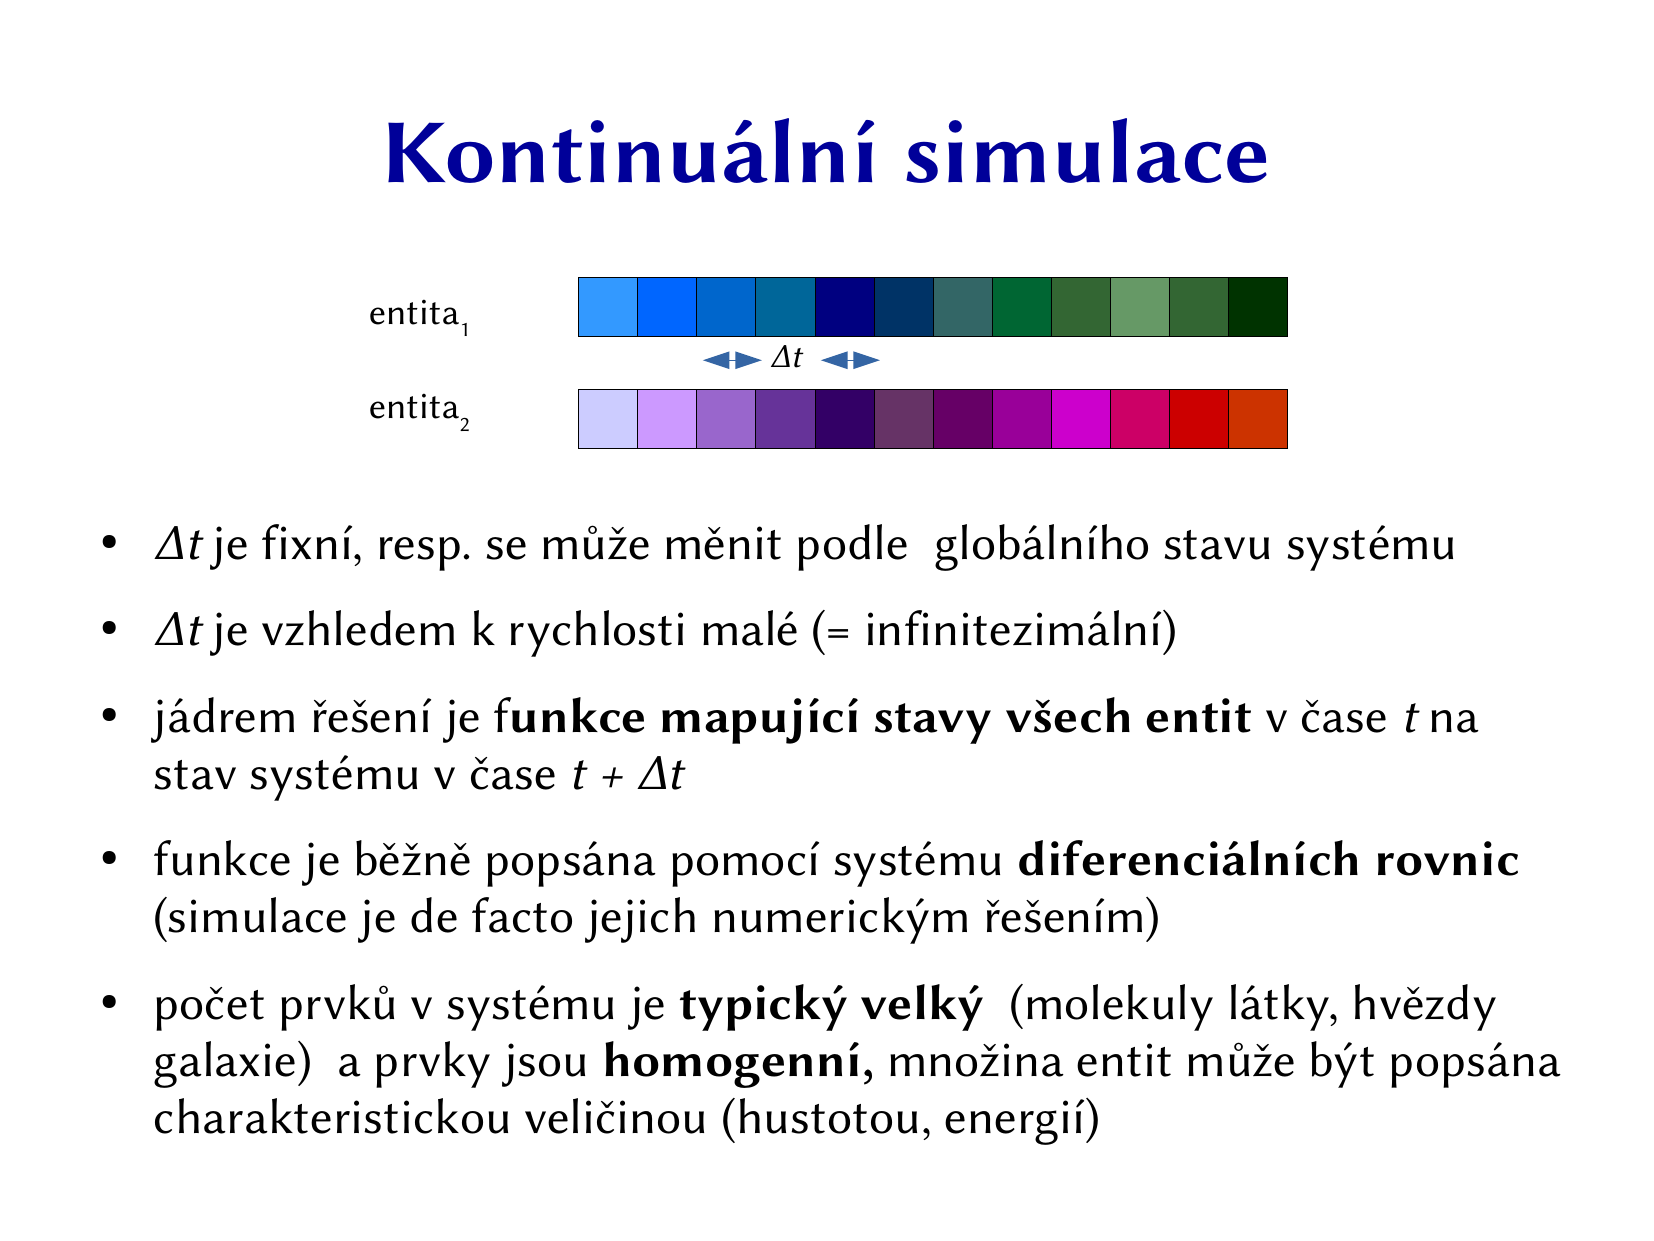

# Kontinuální simulace
entita1
Δt
entita2
Δt je fixní, resp. se může měnit podle globálního stavu systému
Δt je vzhledem k rychlosti malé (= infinitezimální)
jádrem řešení je funkce mapující stavy všech entit v čase t na stav systému v čase t + Δt
funkce je běžně popsána pomocí systému diferenciálních rovnic
(simulace je de facto jejich numerickým řešením)
počet prvků v systému je typický velký (molekuly látky, hvězdy galaxie) a prvky jsou homogenní, množina entit může být popsána charakteristickou veličinou (hustotou, energií)